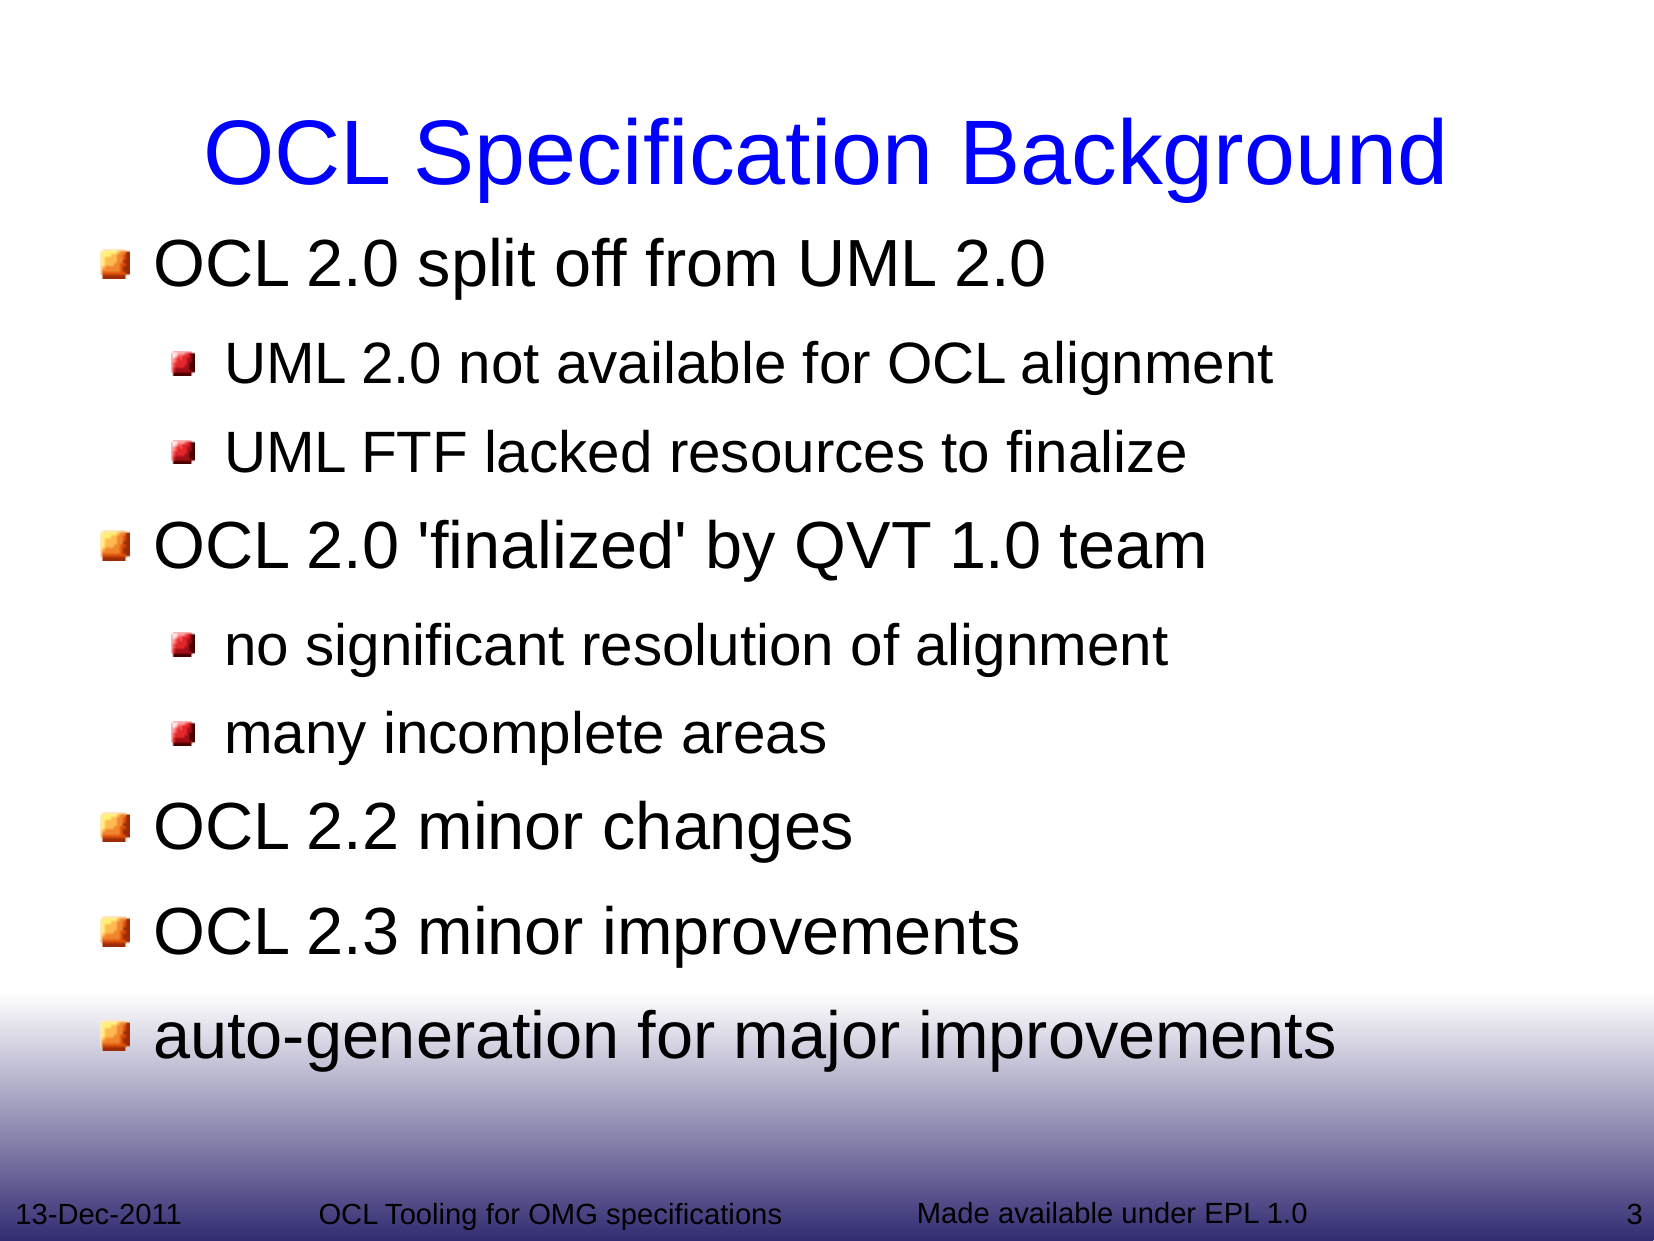

# OCL Specification Background
OCL 2.0 split off from UML 2.0
UML 2.0 not available for OCL alignment
UML FTF lacked resources to finalize
OCL 2.0 'finalized' by QVT 1.0 team
no significant resolution of alignment
many incomplete areas
OCL 2.2 minor changes
OCL 2.3 minor improvements
auto-generation for major improvements
13-Dec-2011
OCL Tooling for OMG specifications
3